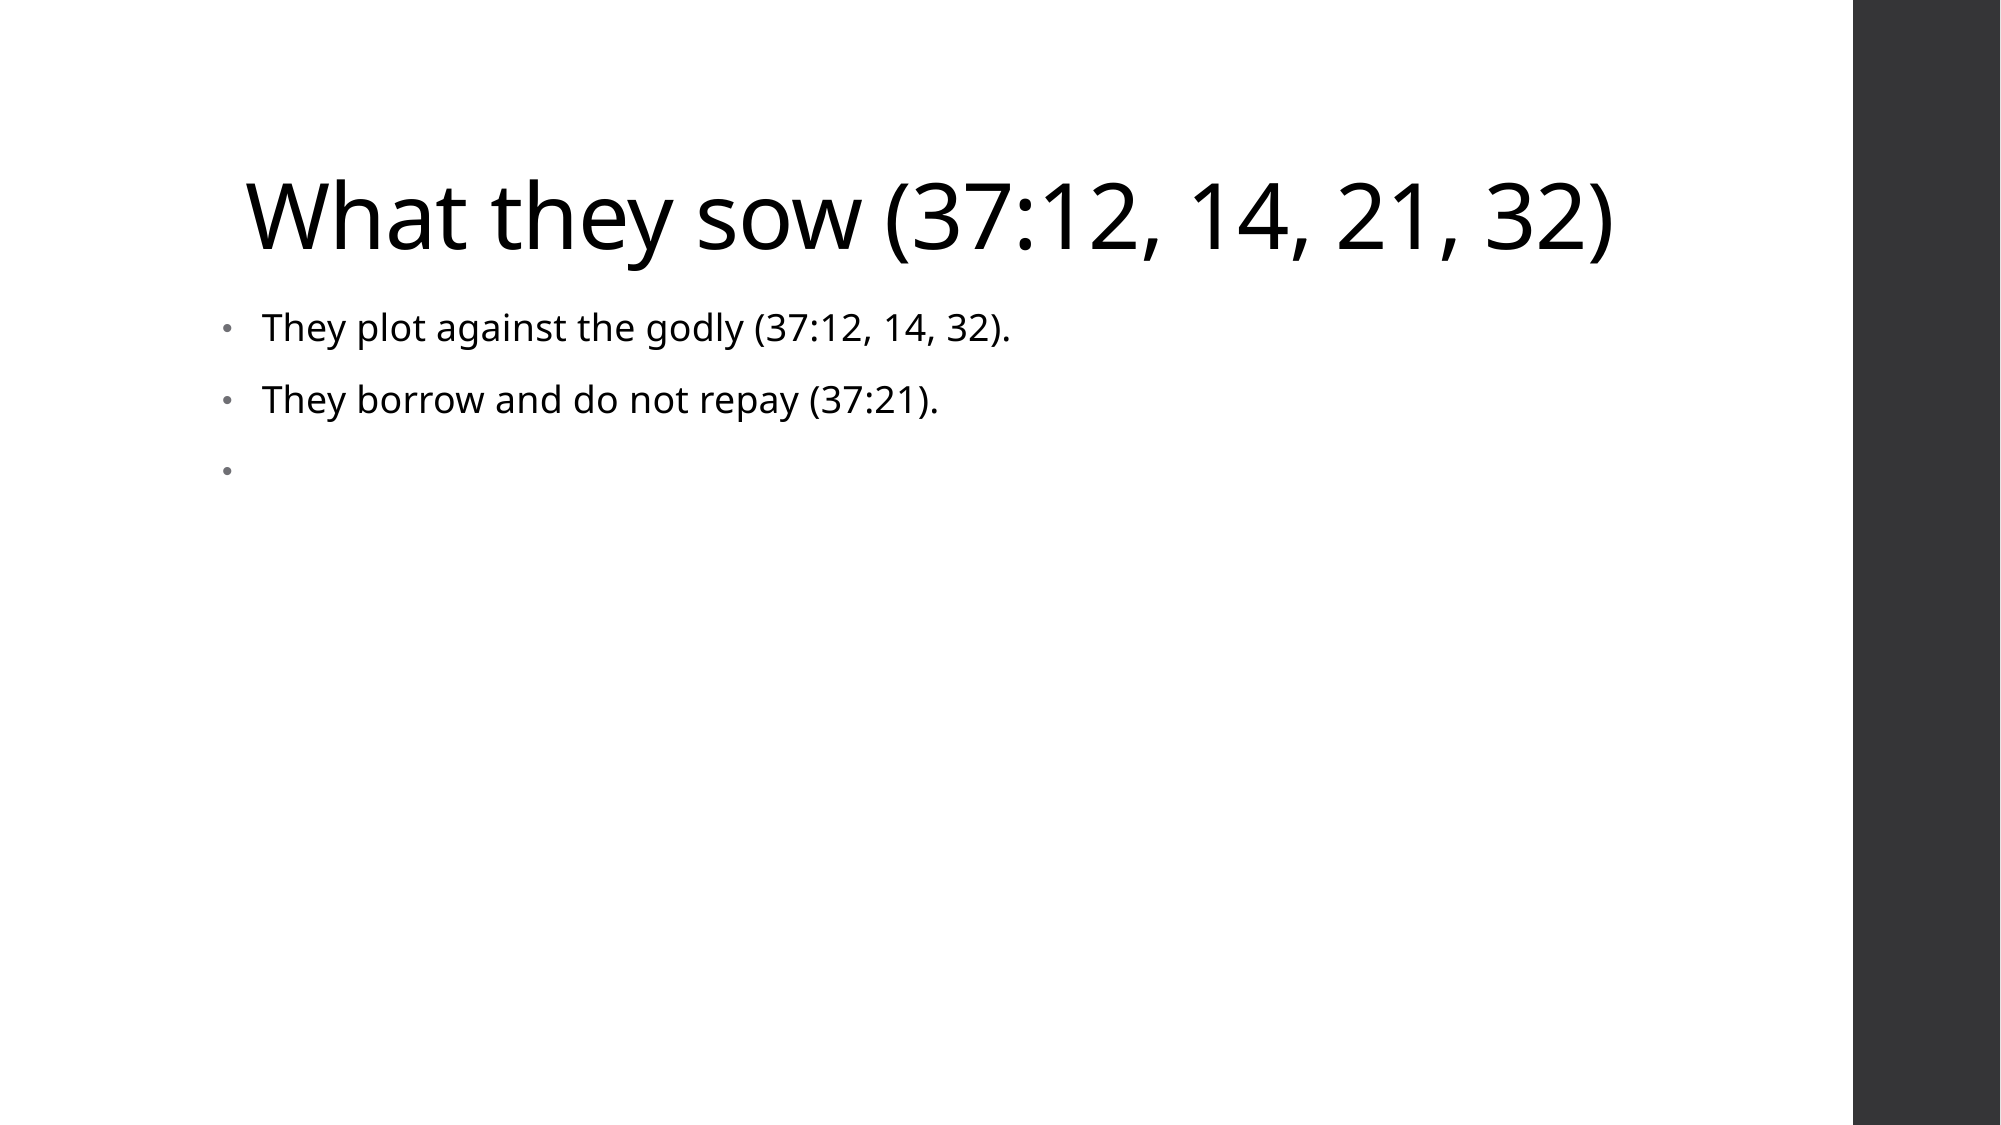

# What they sow (37:12, 14, 21, 32)
 They plot against the godly (37:12, 14, 32).
 They borrow and do not repay (37:21).